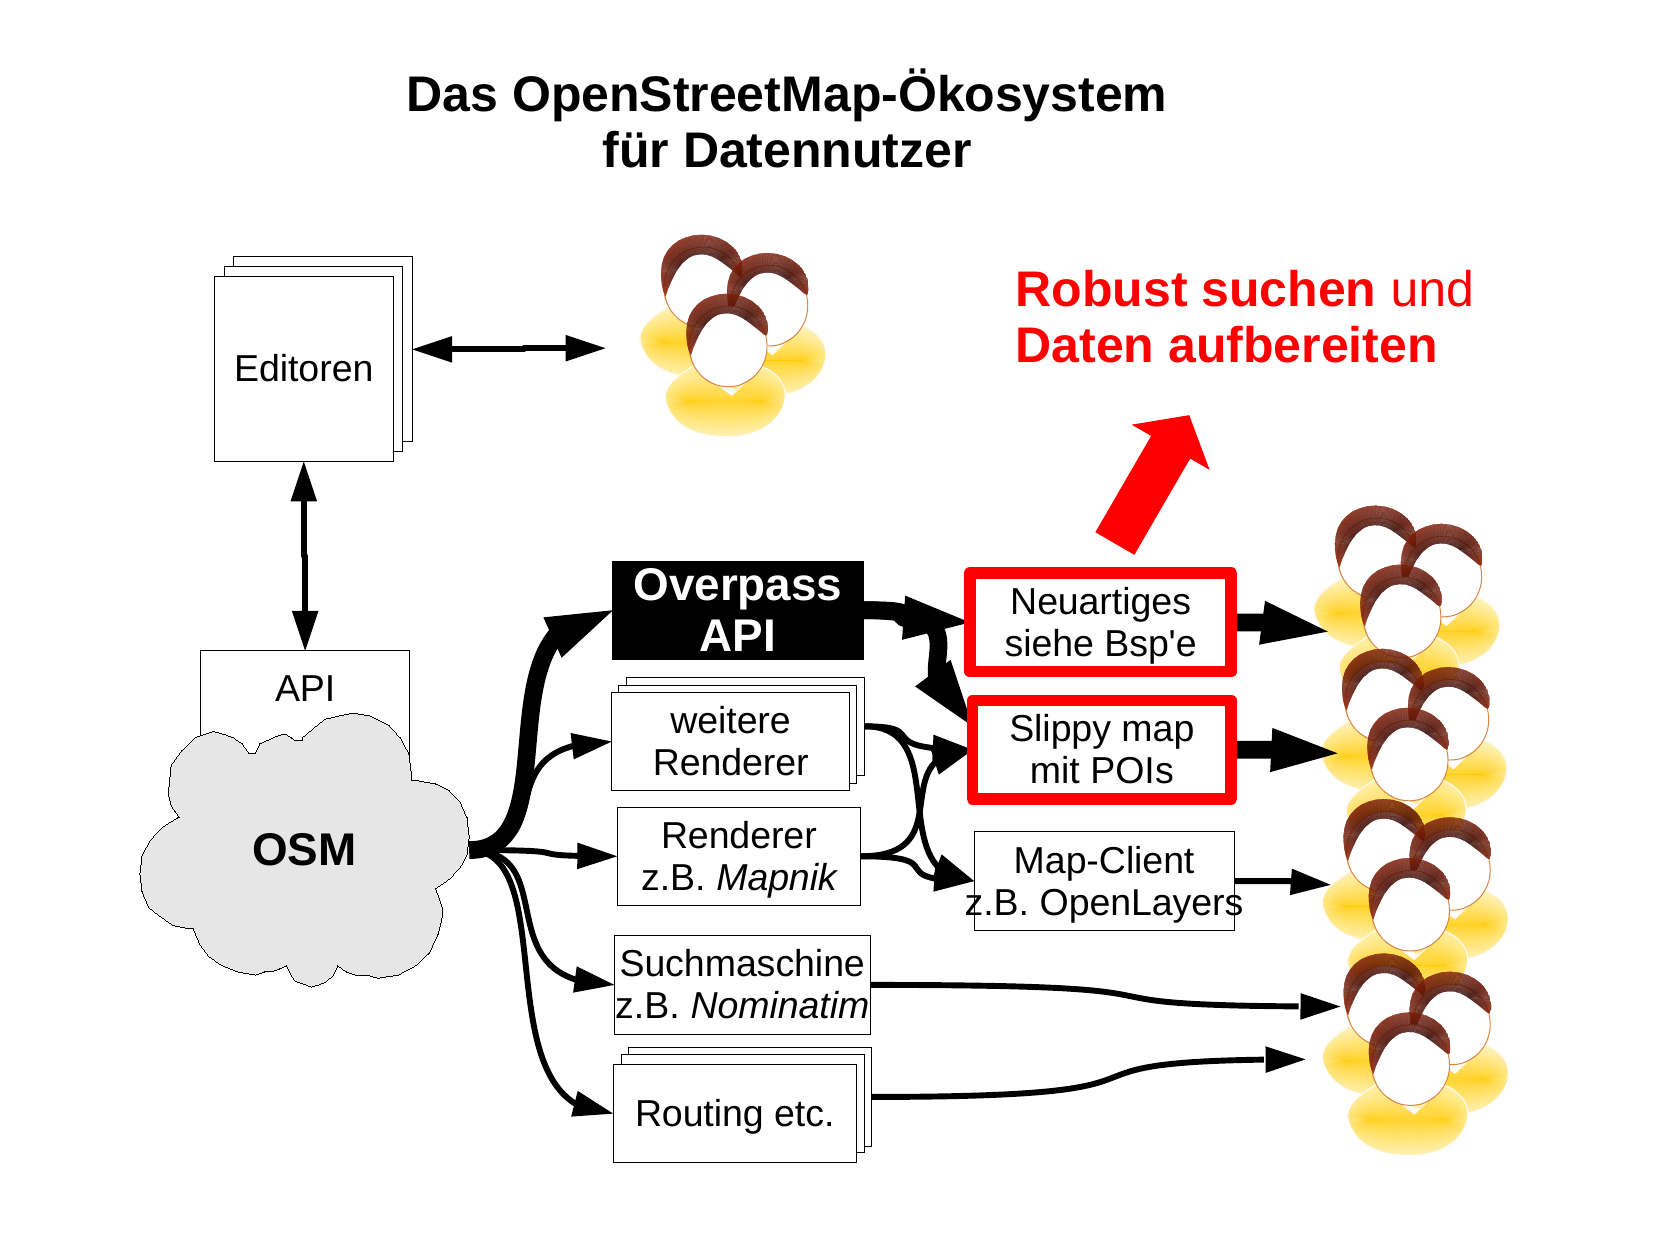

Das OpenStreetMap-Ökosystem
für Datennutzer
Robust suchen und
Daten aufbereiten
Editoren
Editoren
Editoren
Overpass
API
Neuartiges
siehe Bsp'e
Neuartiges
siehe Bsp'e
API
weitere
Renderer
weitere
Renderer
weitere
Renderer
Slippy map
mit POIs
Slippy map
mit POIs
OSM
Renderer
z.B. Mapnik
Map-Client
z.B. OpenLayers
Suchmaschine
z.B. Nominatim
Routing
Routing
Routing etc.